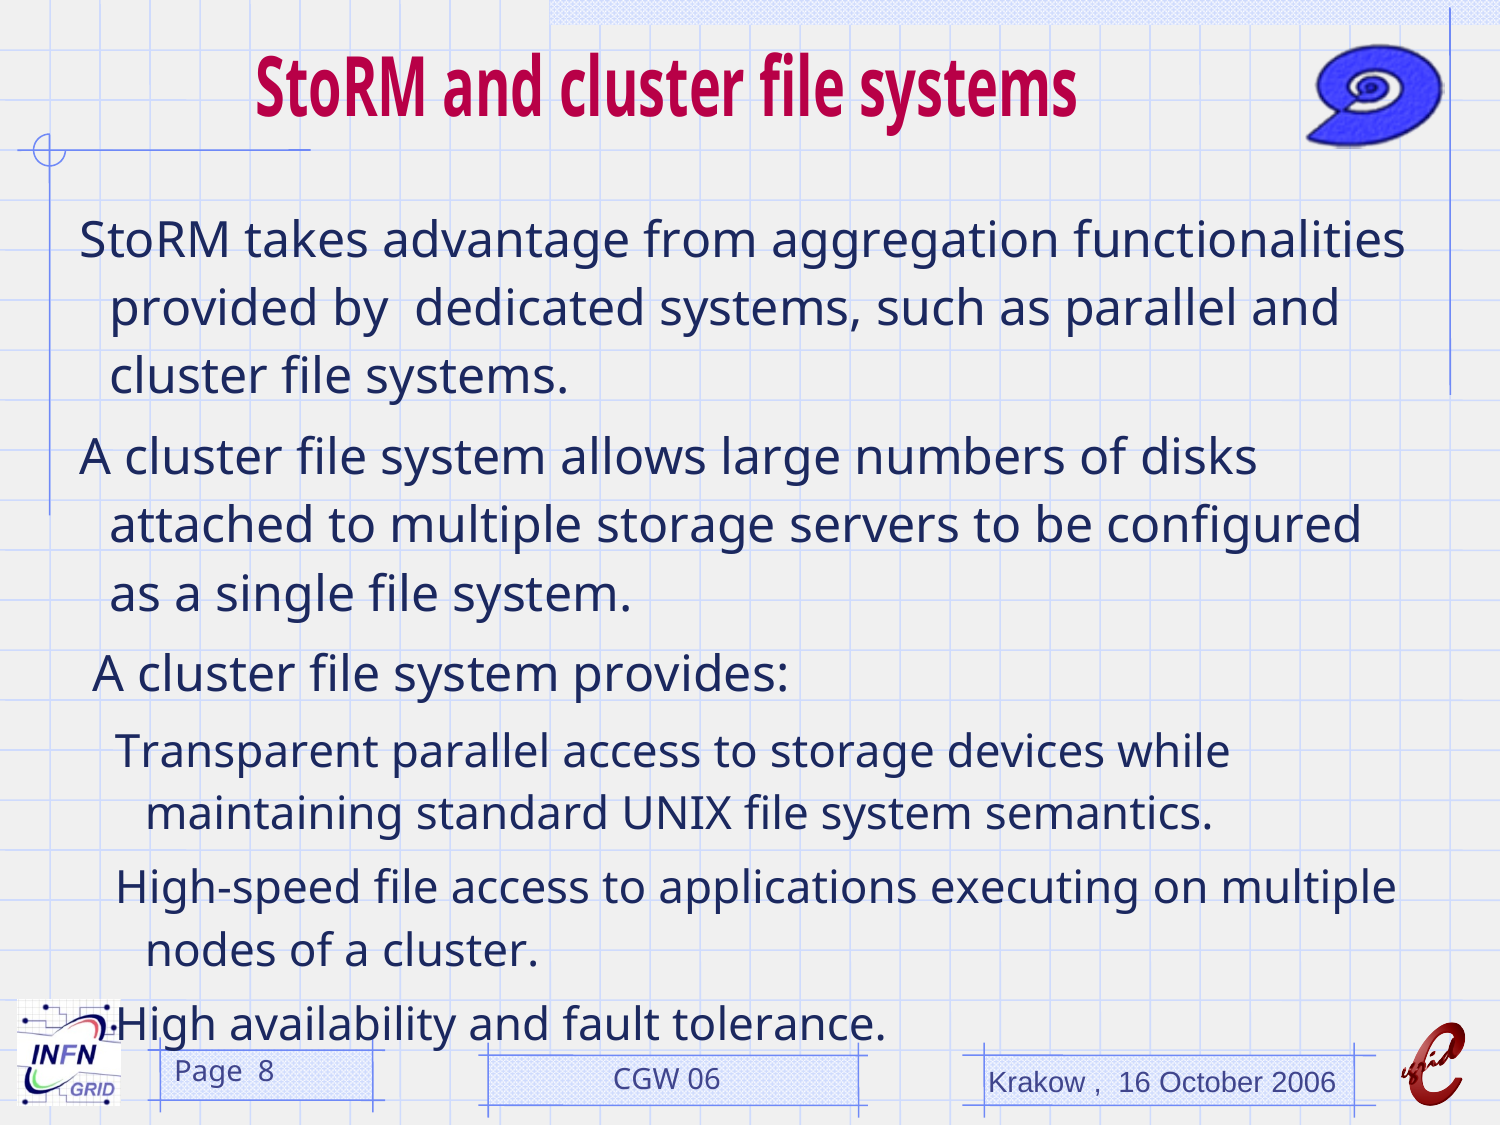

StoRM and cluster file systems
# StoRM takes advantage from aggregation functionalities provided by dedicated systems, such as parallel and cluster file systems.
A cluster file system allows large numbers of disks attached to multiple storage servers to be configured as a single file system.
 A cluster file system provides:
Transparent parallel access to storage devices while maintaining standard UNIX file system semantics.
High-speed file access to applications executing on multiple nodes of a cluster.
High availability and fault tolerance.
8